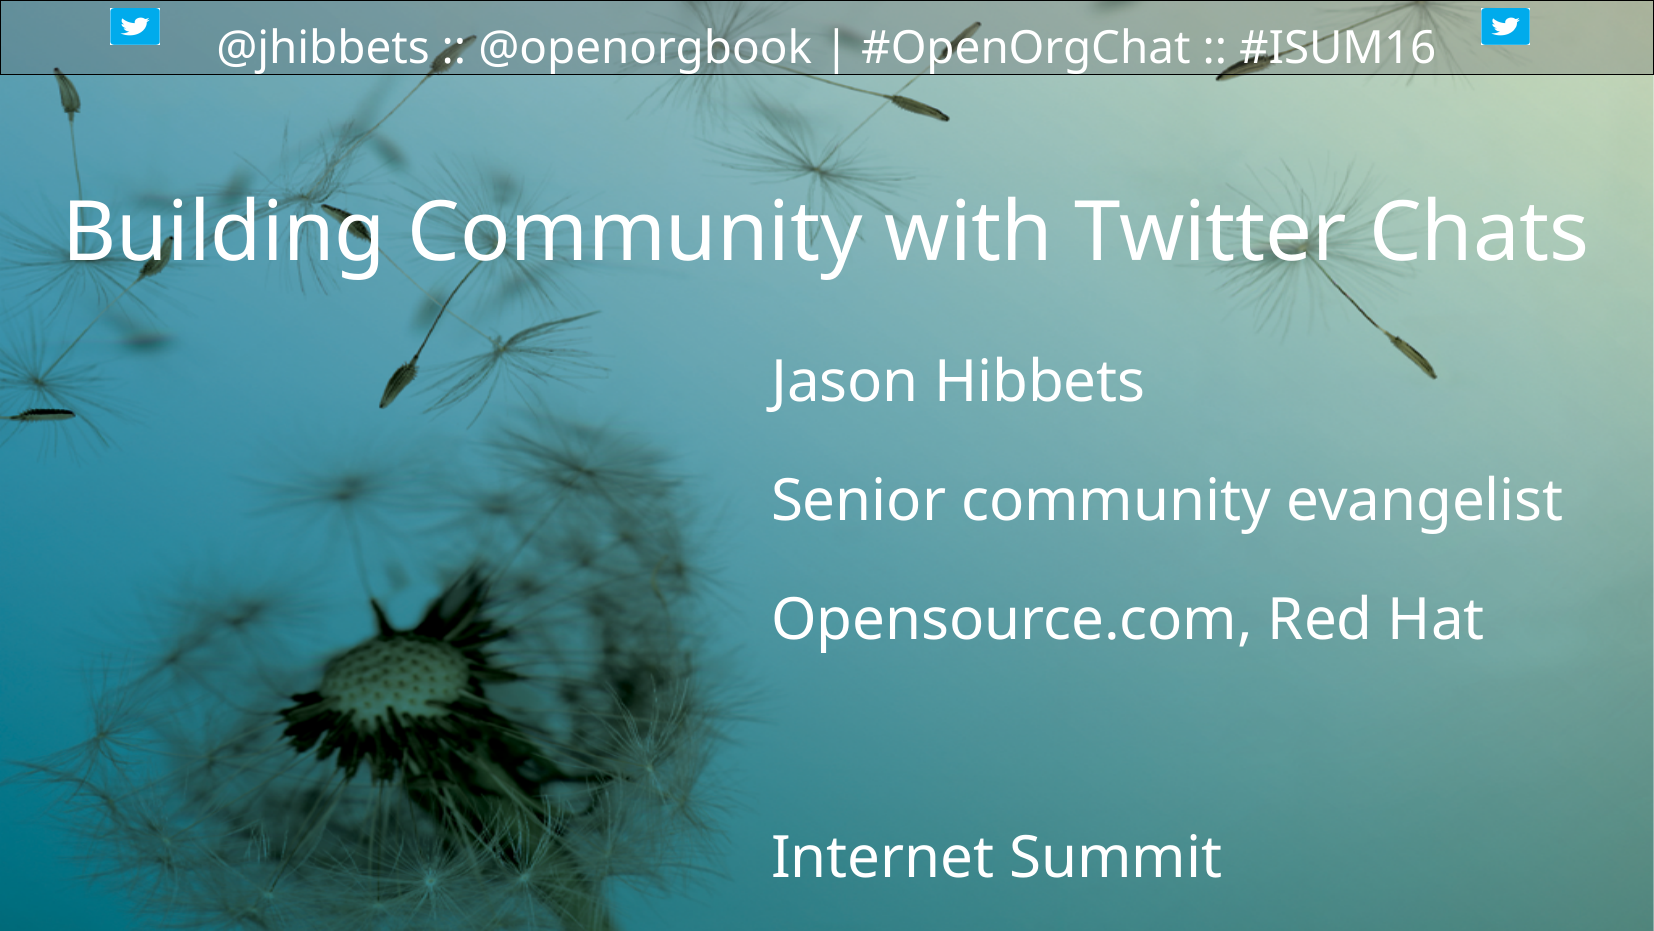

Building Community with Twitter Chats
Jason Hibbets
Senior community evangelist
Opensource.com, Red Hat
Internet Summit
November 2016